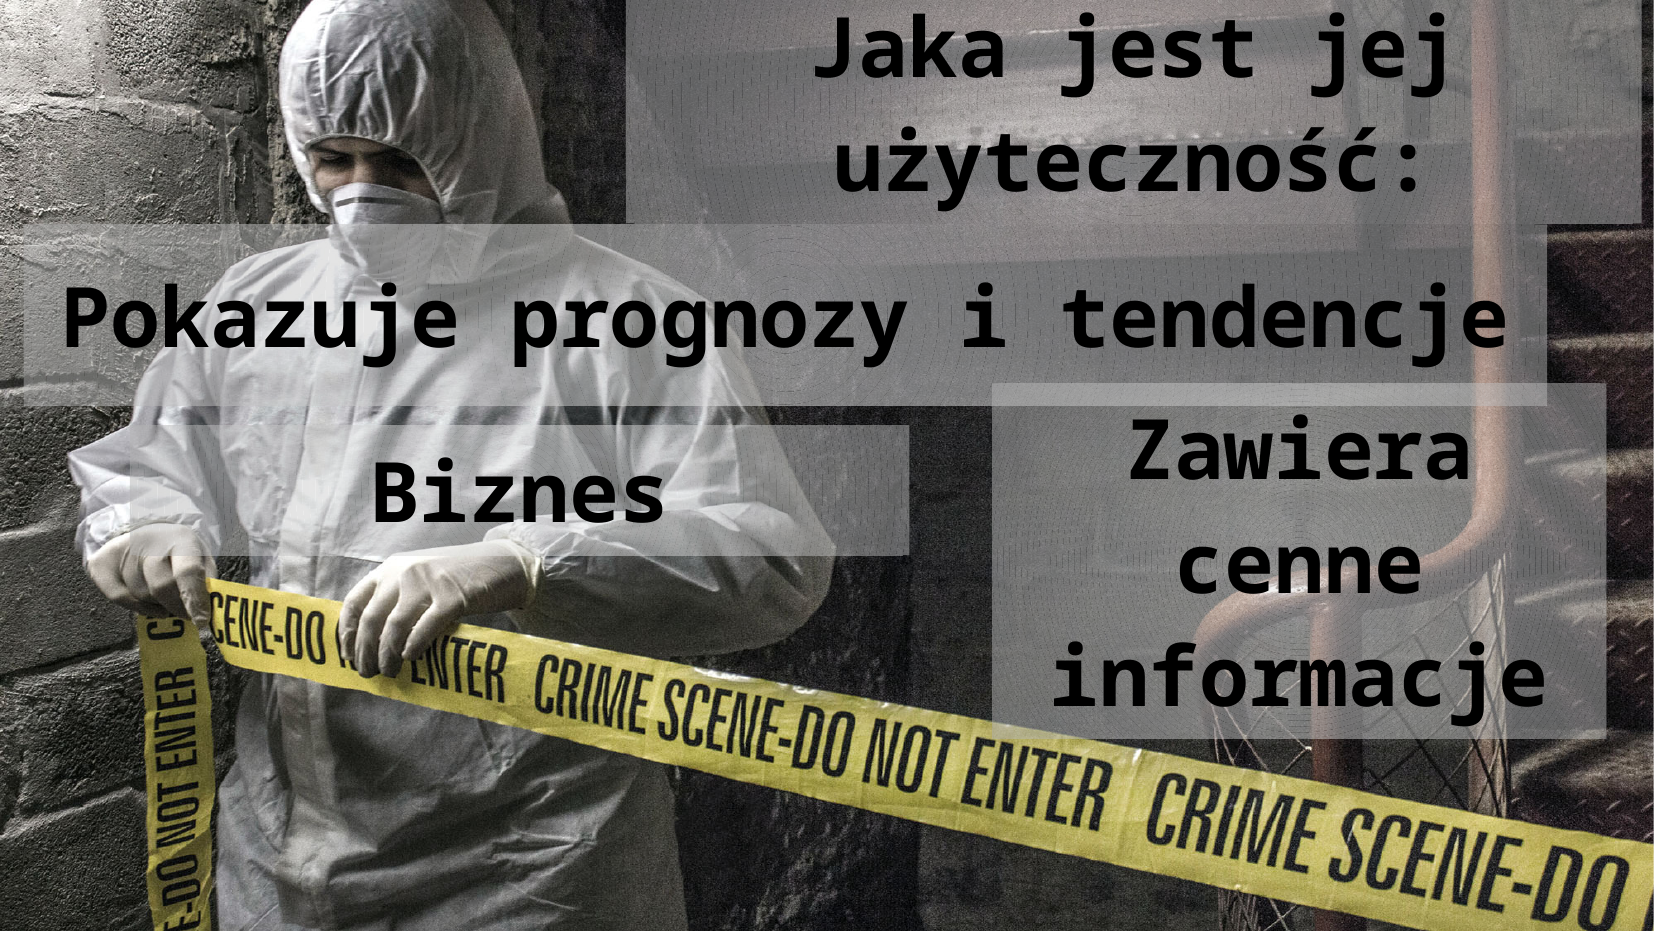

Jaka jest jej użyteczność:
Pokazuje prognozy i tendencje
Zawiera cenne informacje
Biznes